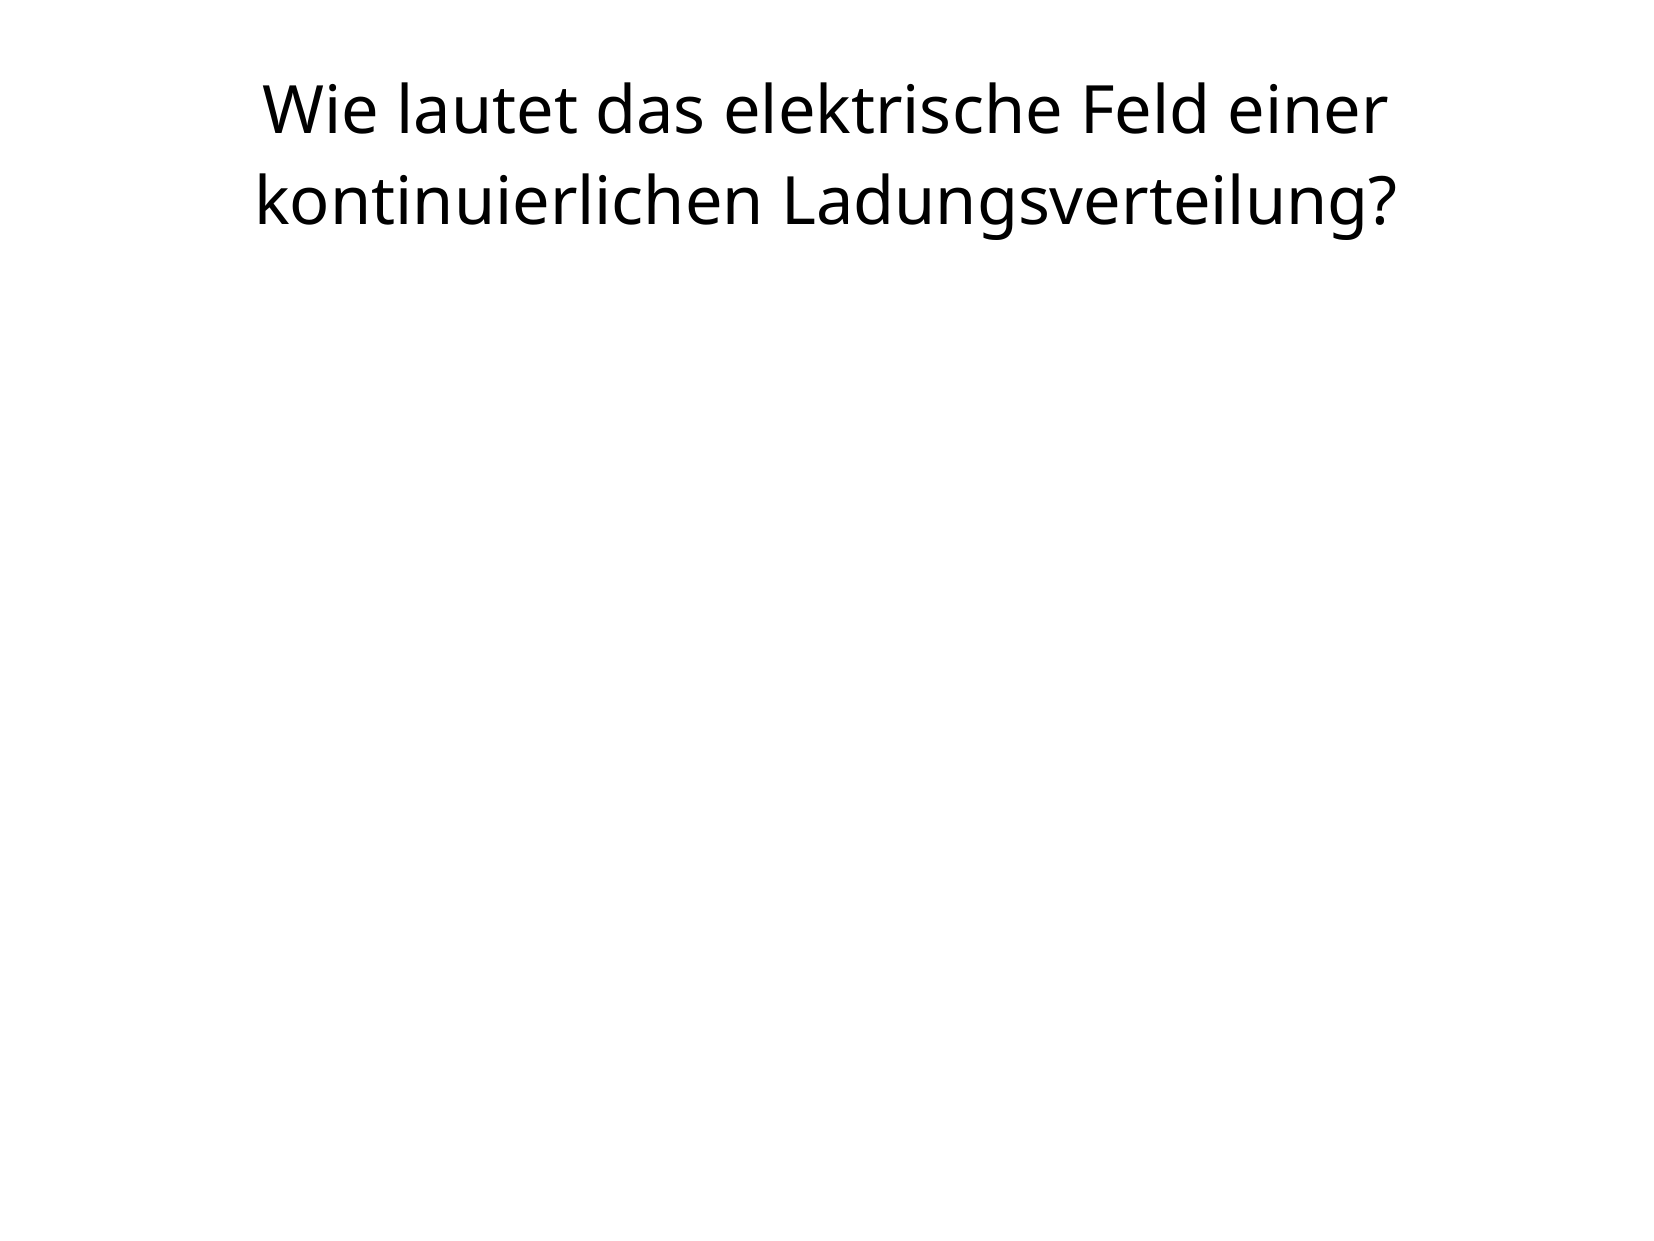

# Wie lautet das elektrische Feld einer kontinuierlichen Ladungsverteilung?